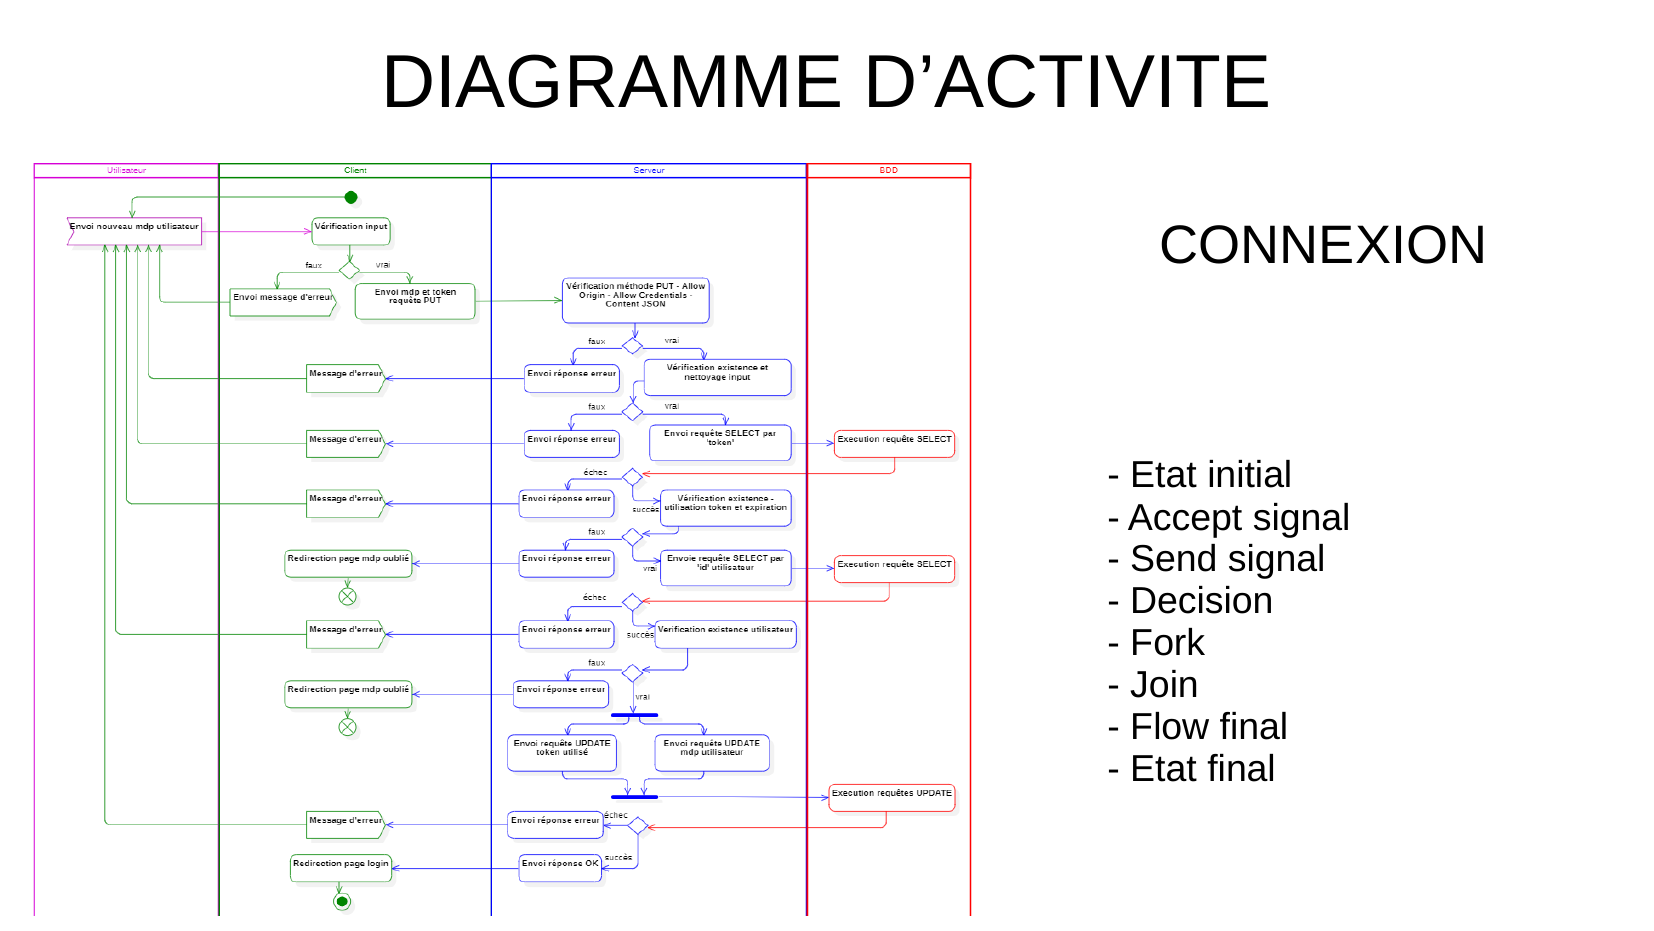

# DIAGRAMME D’ACTIVITE
CONNEXION
- Etat initial
- Accept signal
- Send signal
- Decision
- Fork
- Join
- Flow final
- Etat final